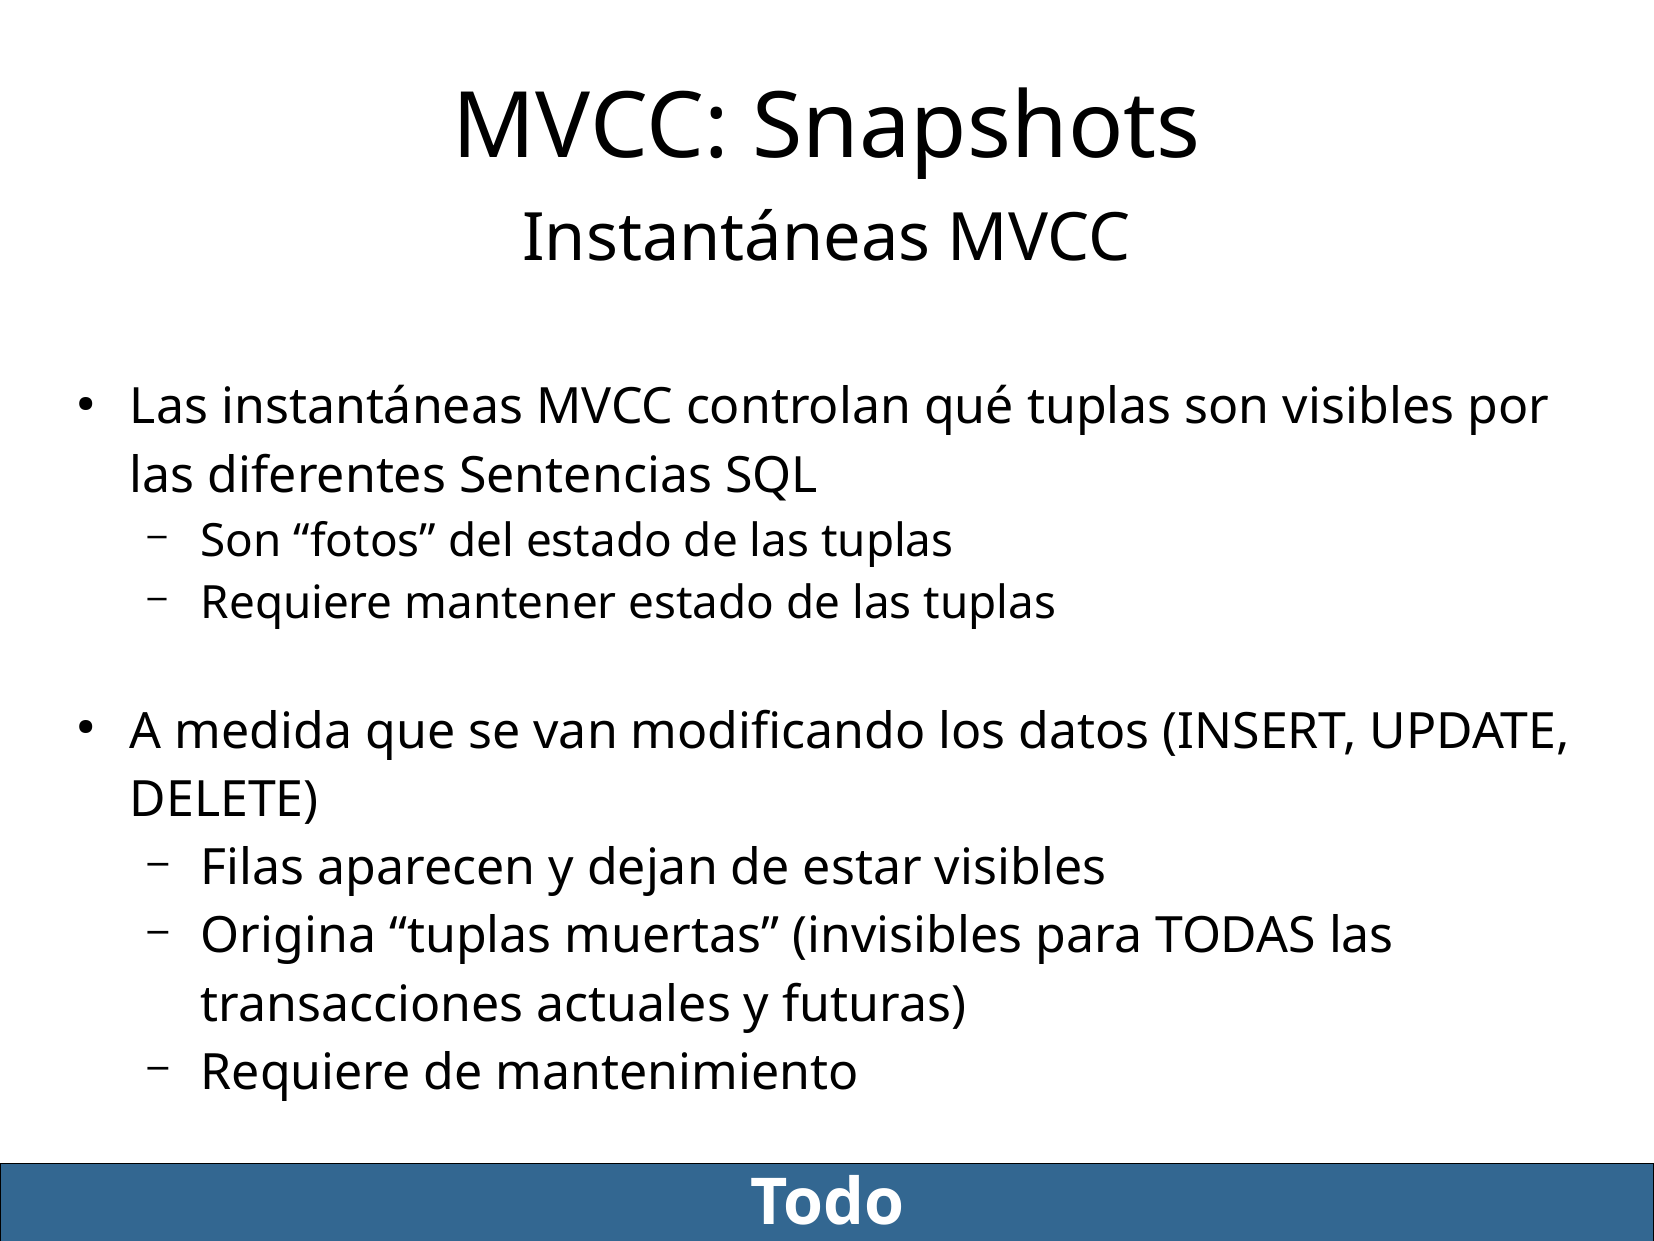

# MVCC: Snapshots
Instantáneas MVCC
Las instantáneas MVCC controlan qué tuplas son visibles por las diferentes Sentencias SQL
Son “fotos” del estado de las tuplas
Requiere mantener estado de las tuplas
A medida que se van modificando los datos (INSERT, UPDATE, DELETE)
Filas aparecen y dejan de estar visibles
Origina “tuplas muertas” (invisibles para TODAS las transacciones actuales y futuras)
Requiere de mantenimiento